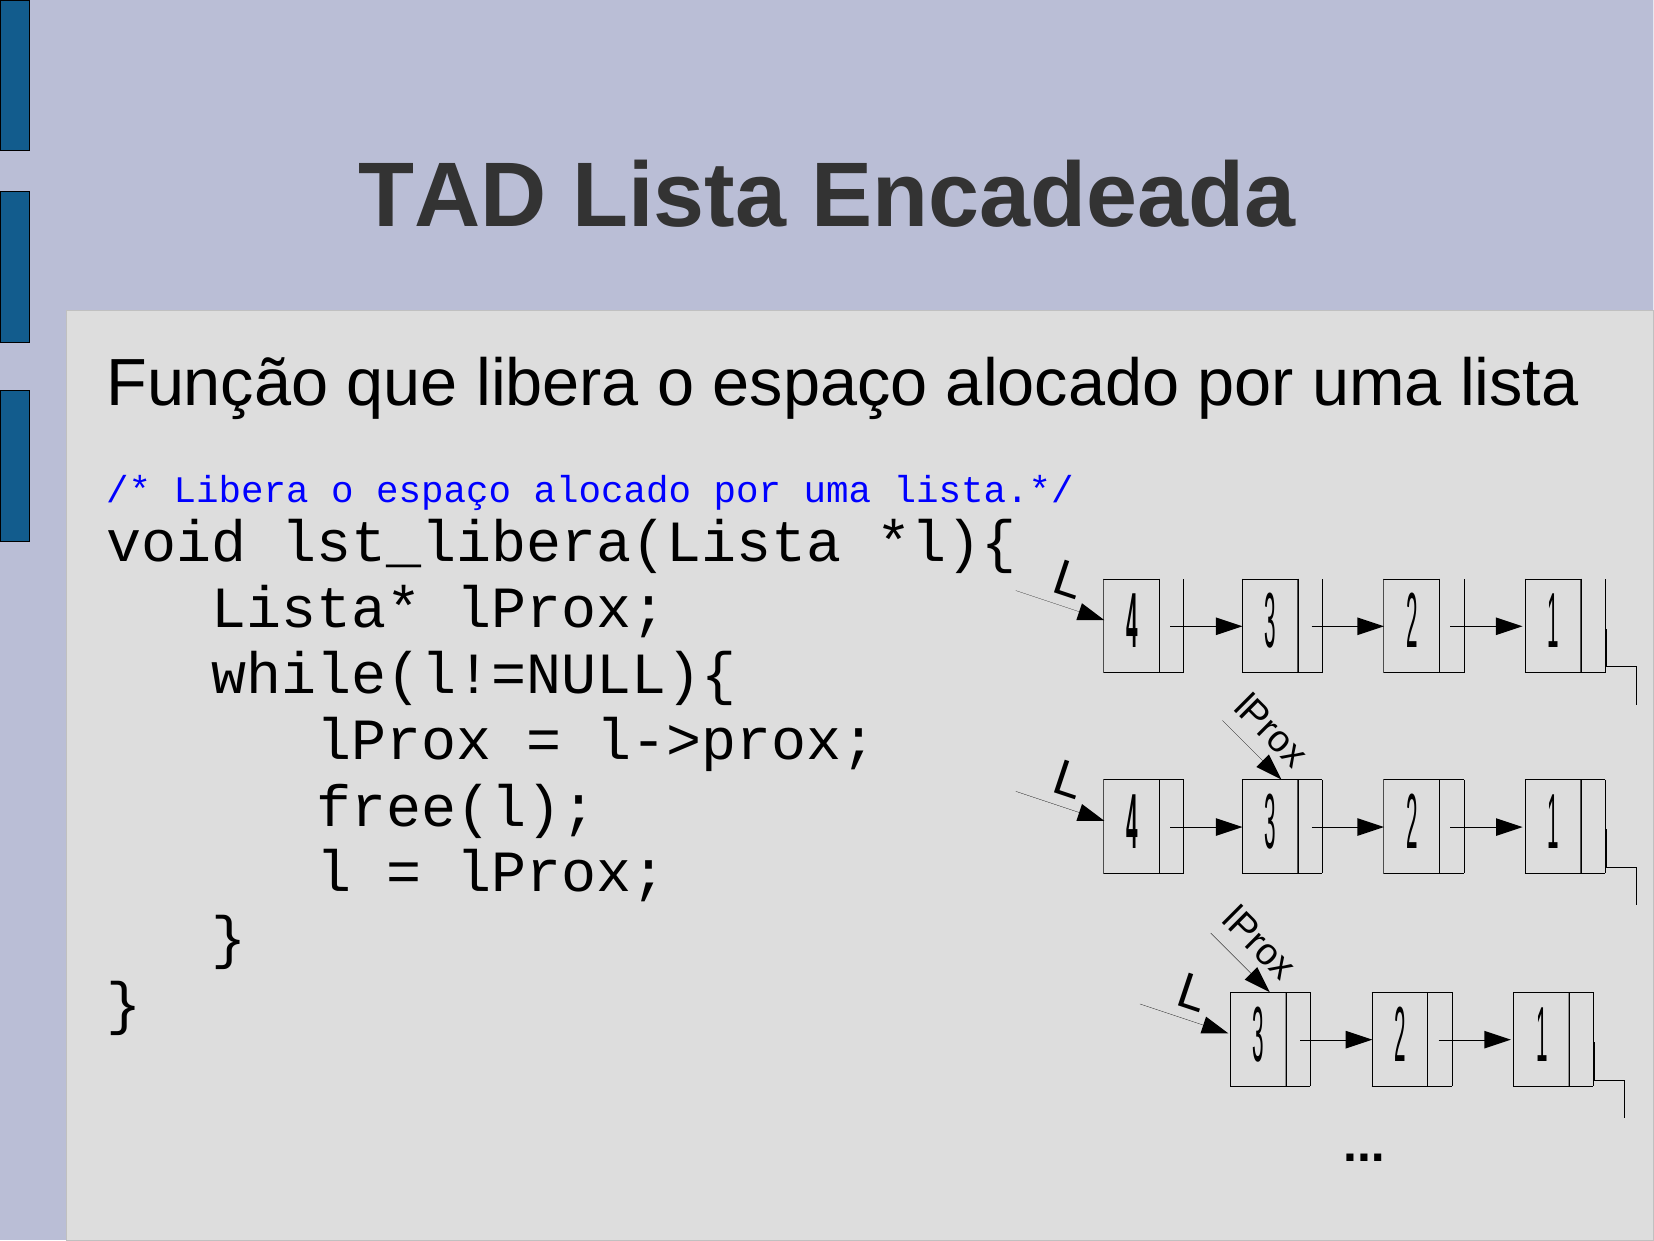

# TAD Lista Encadeada
Função que libera o espaço alocado por uma lista
/* Libera o espaço alocado por uma lista.*/
void lst_libera(Lista *l){
 Lista* lProx;
 while(l!=NULL){
 lProx = l->prox;
 free(l);
 l = lProx;
 }
}
L
lProx
L
lProx
L
...